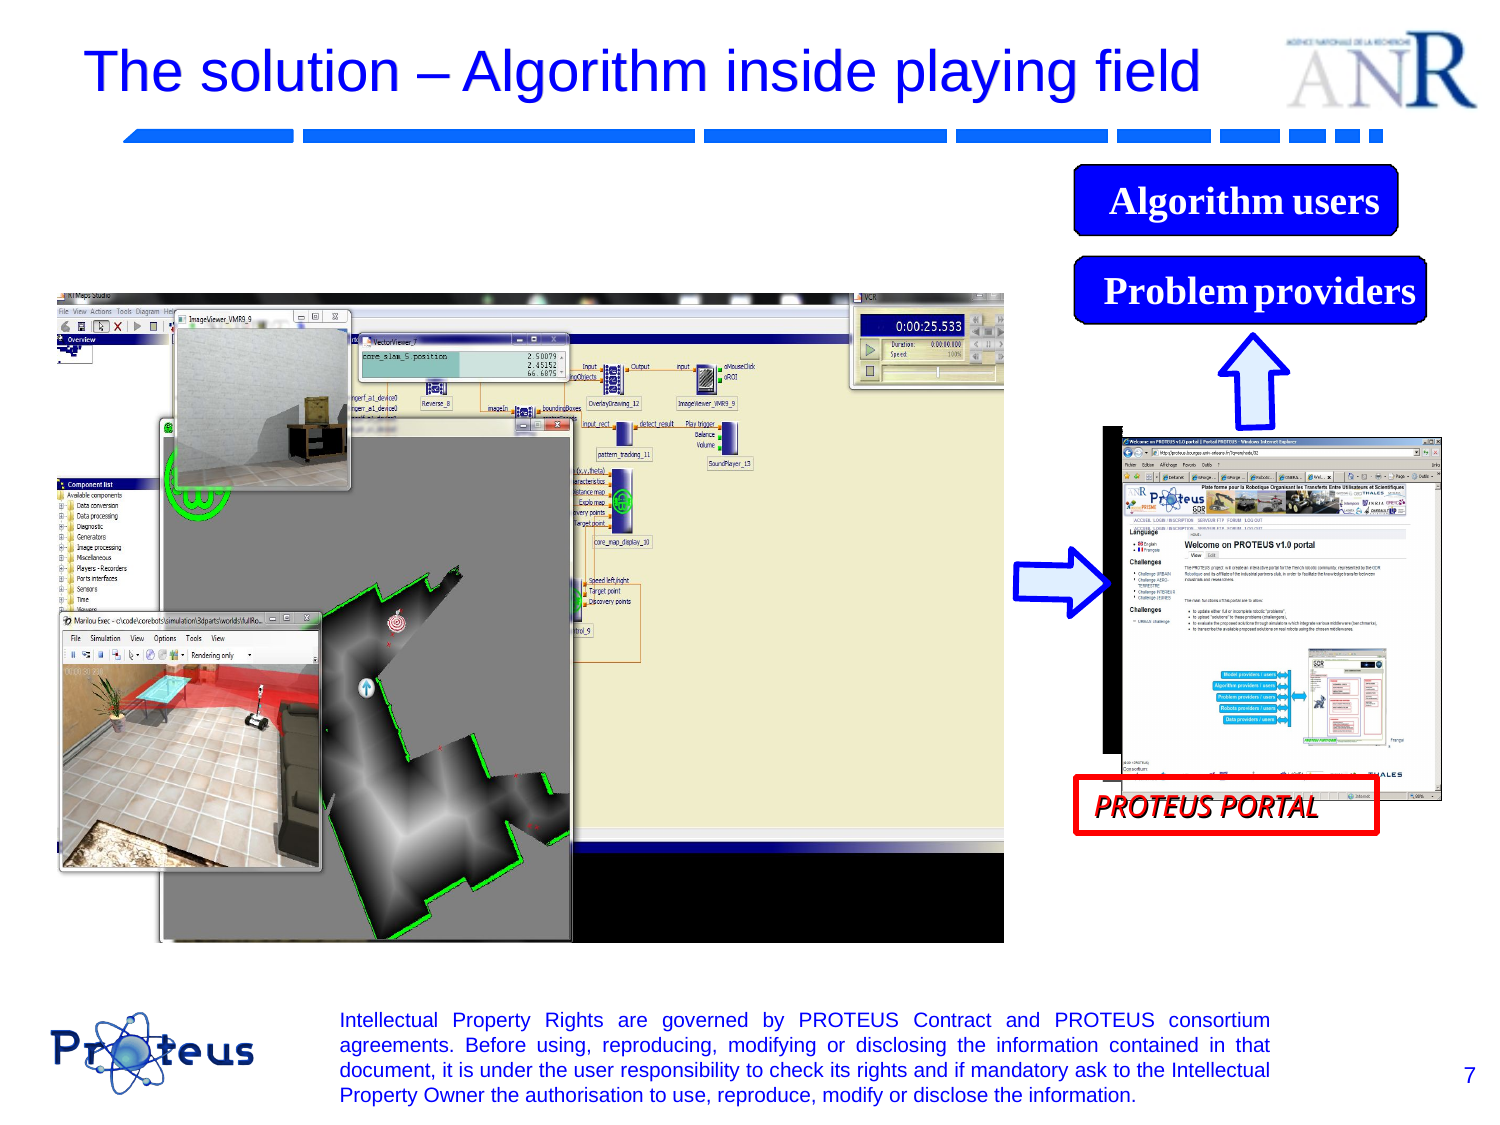

# The solution – Algorithm inside playing field
Algorithm
users
Problem
providers
PROTEUS PORTAL
7